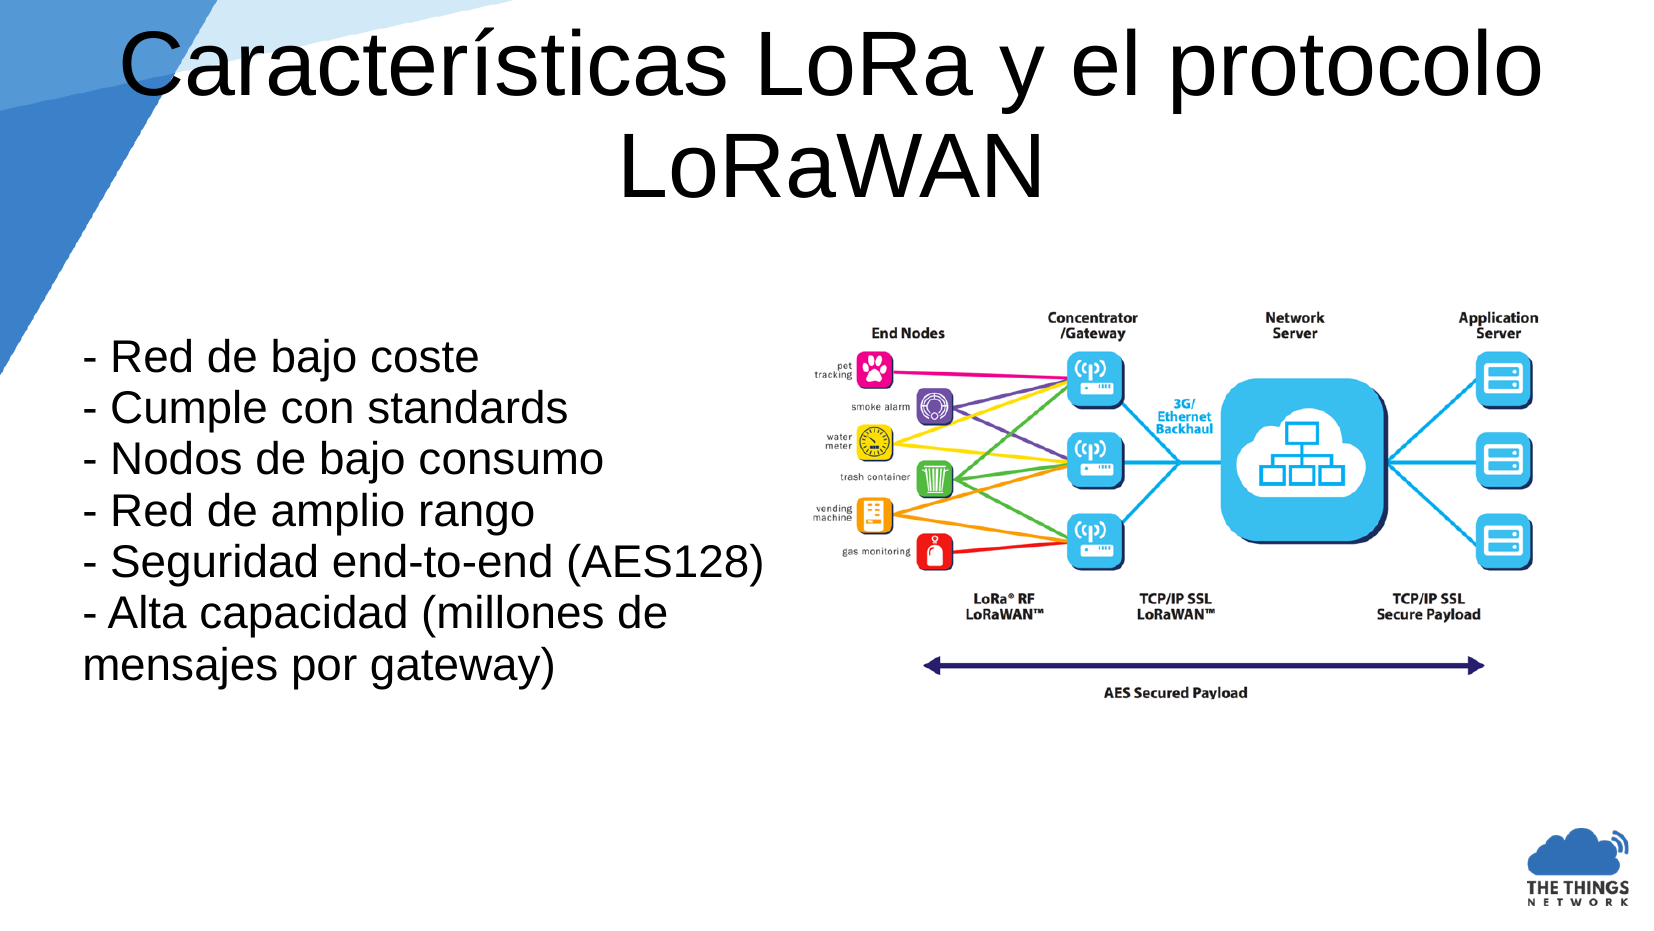

# Características LoRa y el protocolo LoRaWAN
- Red de bajo coste
- Cumple con standards
- Nodos de bajo consumo
- Red de amplio rango
- Seguridad end-to-end (AES128)
- Alta capacidad (millones de mensajes por gateway)